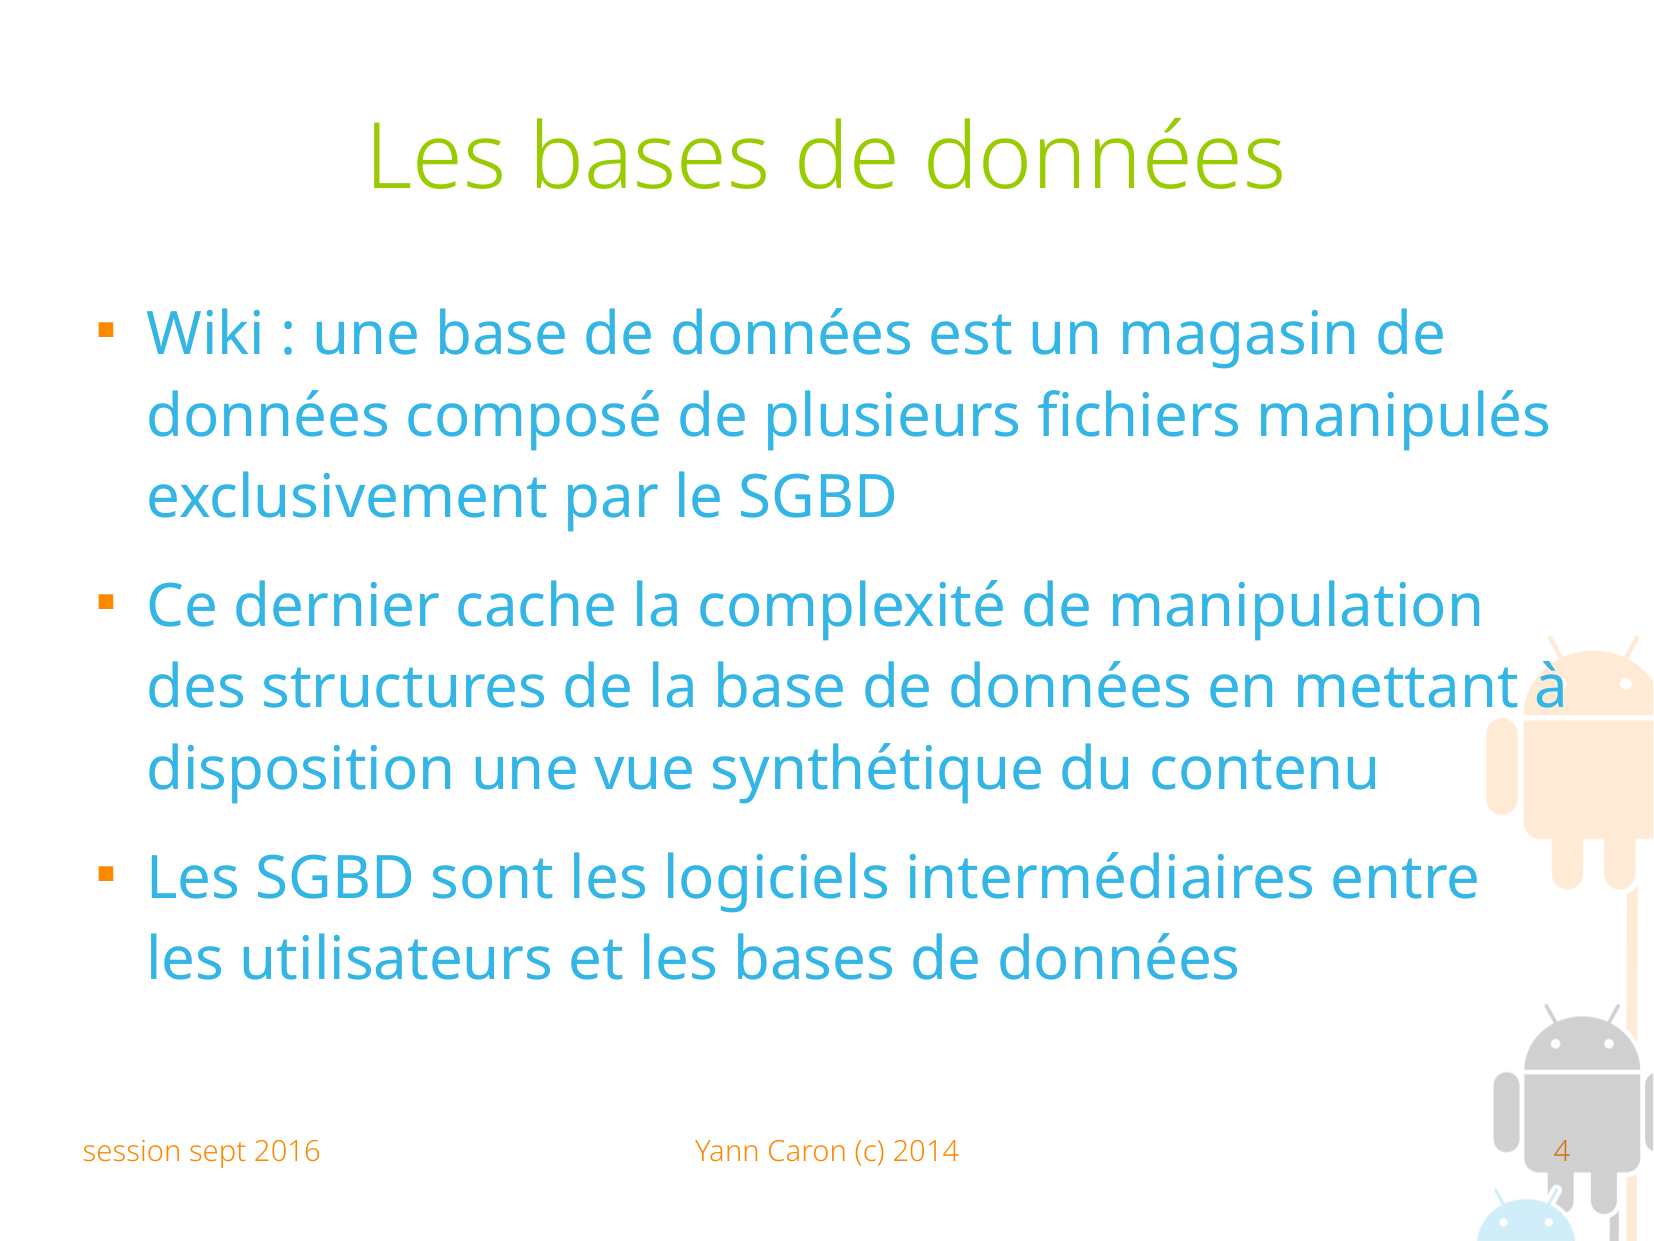

# Les bases de données
Wiki : une base de données est un magasin de données composé de plusieurs fichiers manipulés exclusivement par le SGBD
Ce dernier cache la complexité de manipulation des structures de la base de données en mettant à disposition une vue synthétique du contenu
Les SGBD sont les logiciels intermédiaires entre les utilisateurs et les bases de données
session sept 2016
Yann Caron (c) 2014
4